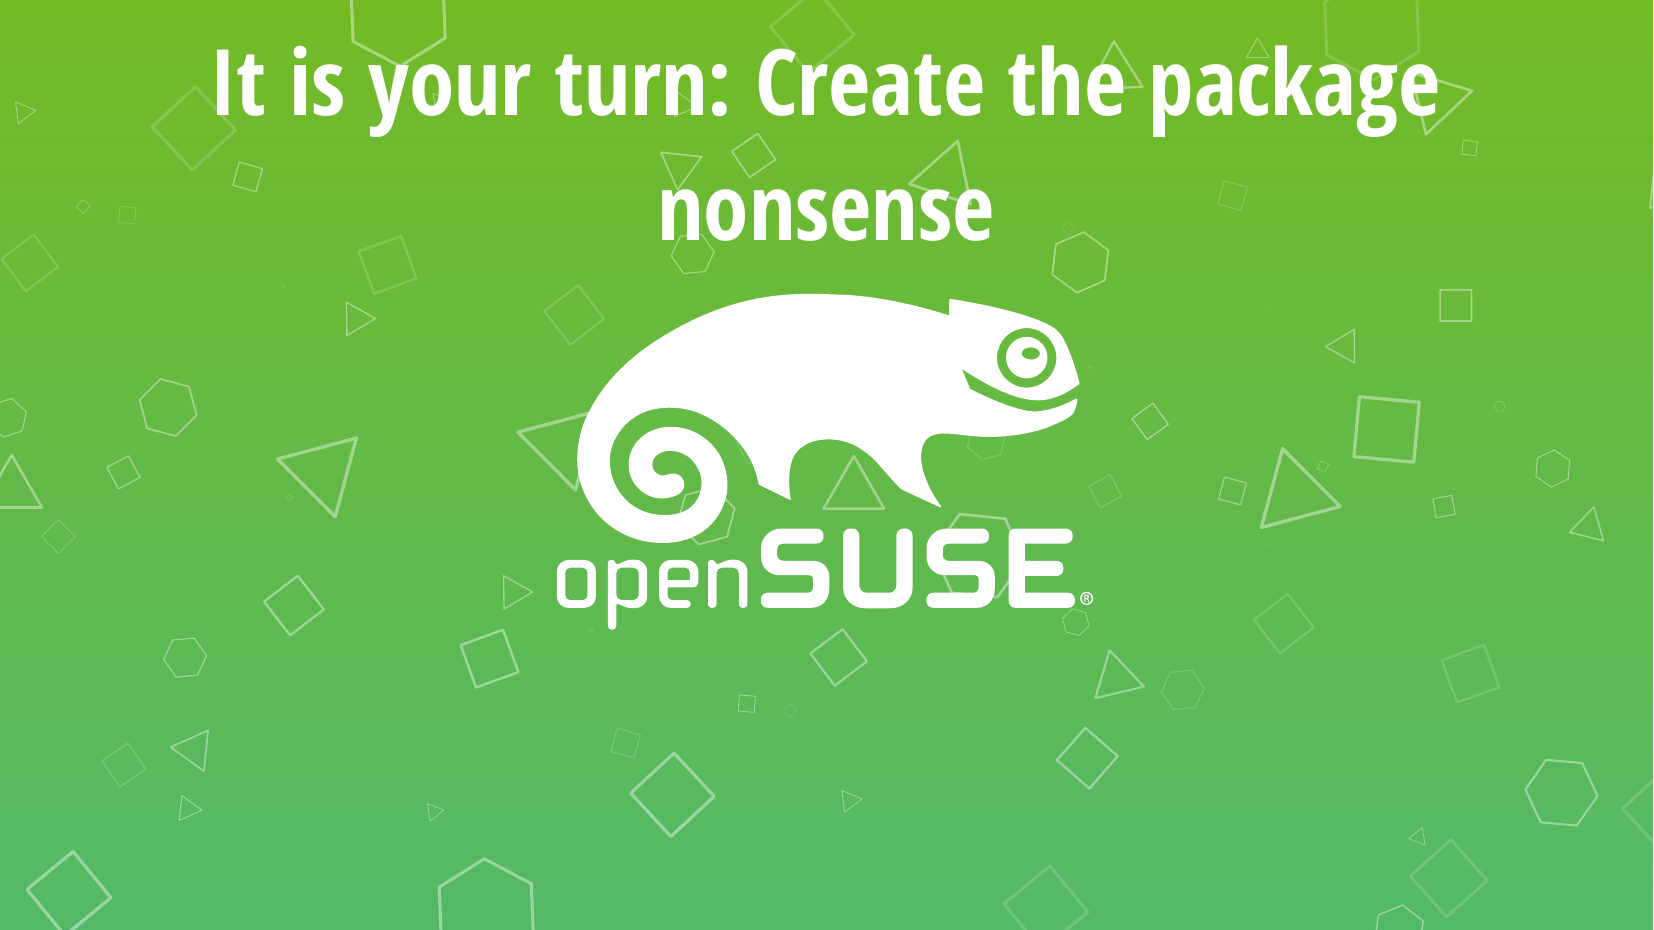

# It is your turn: Create the package nonsense